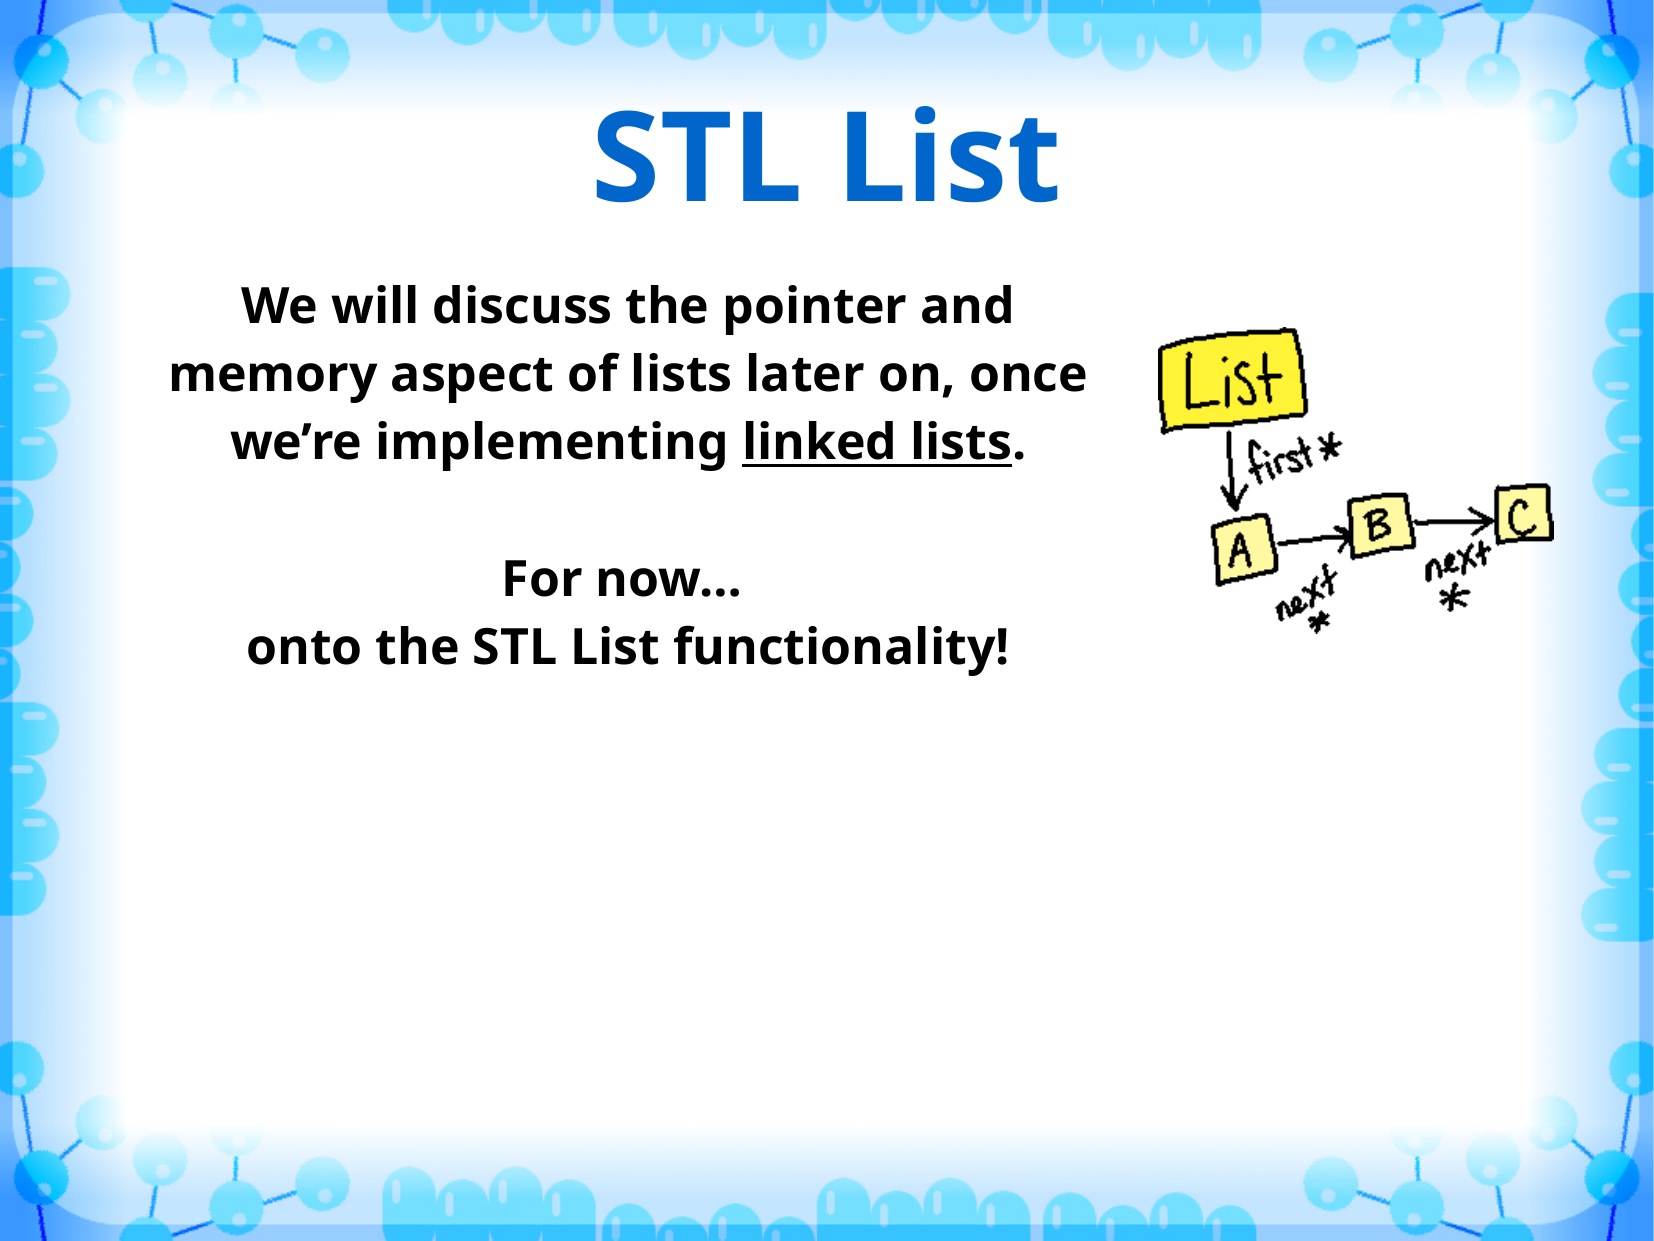

# STL List
We will discuss the pointer and memory aspect of lists later on, once we’re implementing linked lists.
For now…
onto the STL List functionality!